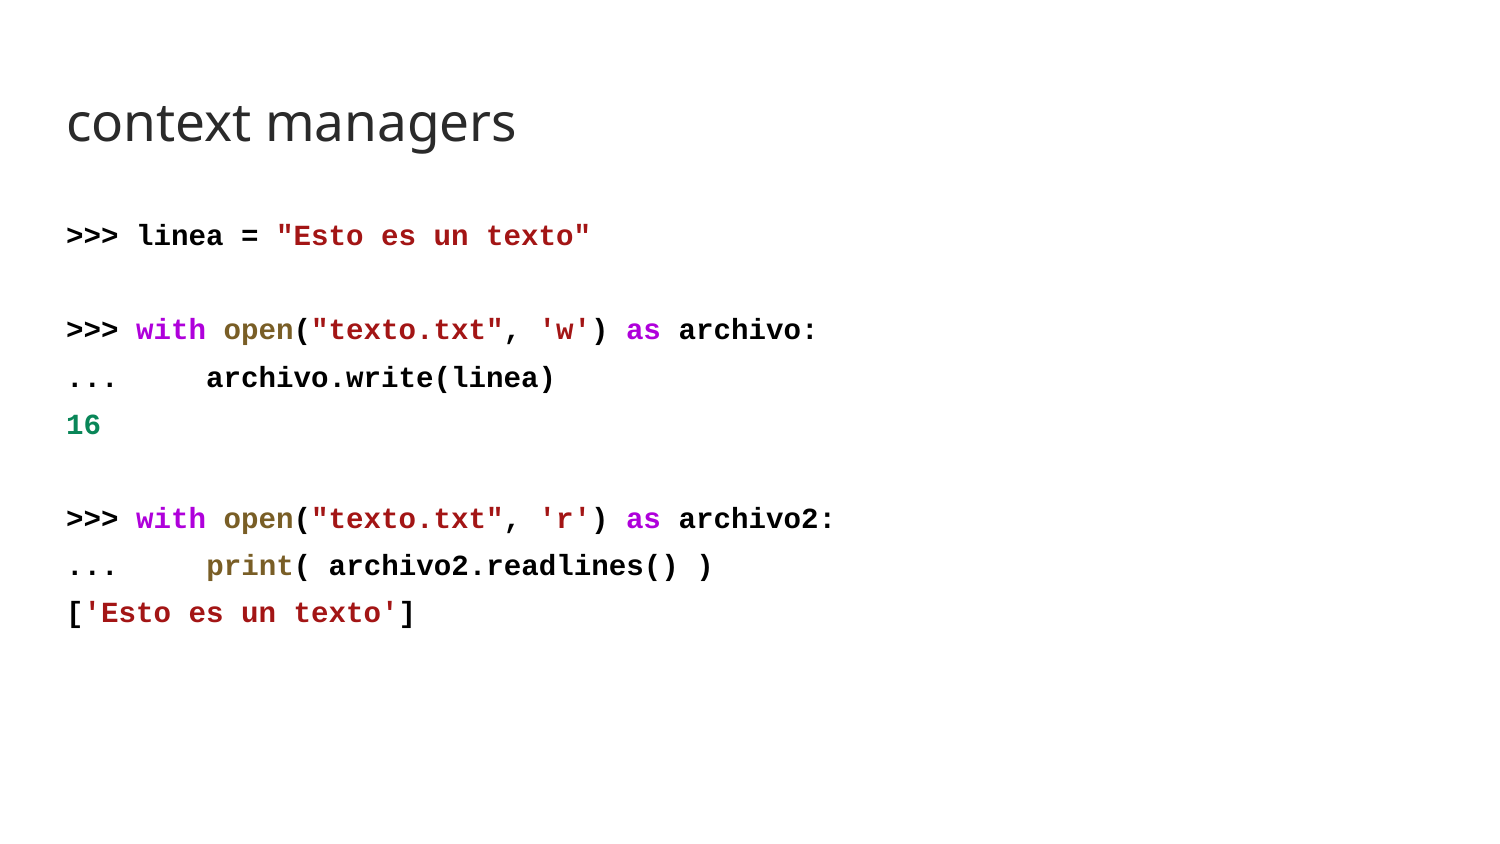

# context managers
>>> linea = "Esto es un texto"
>>> with open("texto.txt", 'w') as archivo:
... archivo.write(linea)
16
>>> with open("texto.txt", 'r') as archivo2:
... print( archivo2.readlines() )
['Esto es un texto']